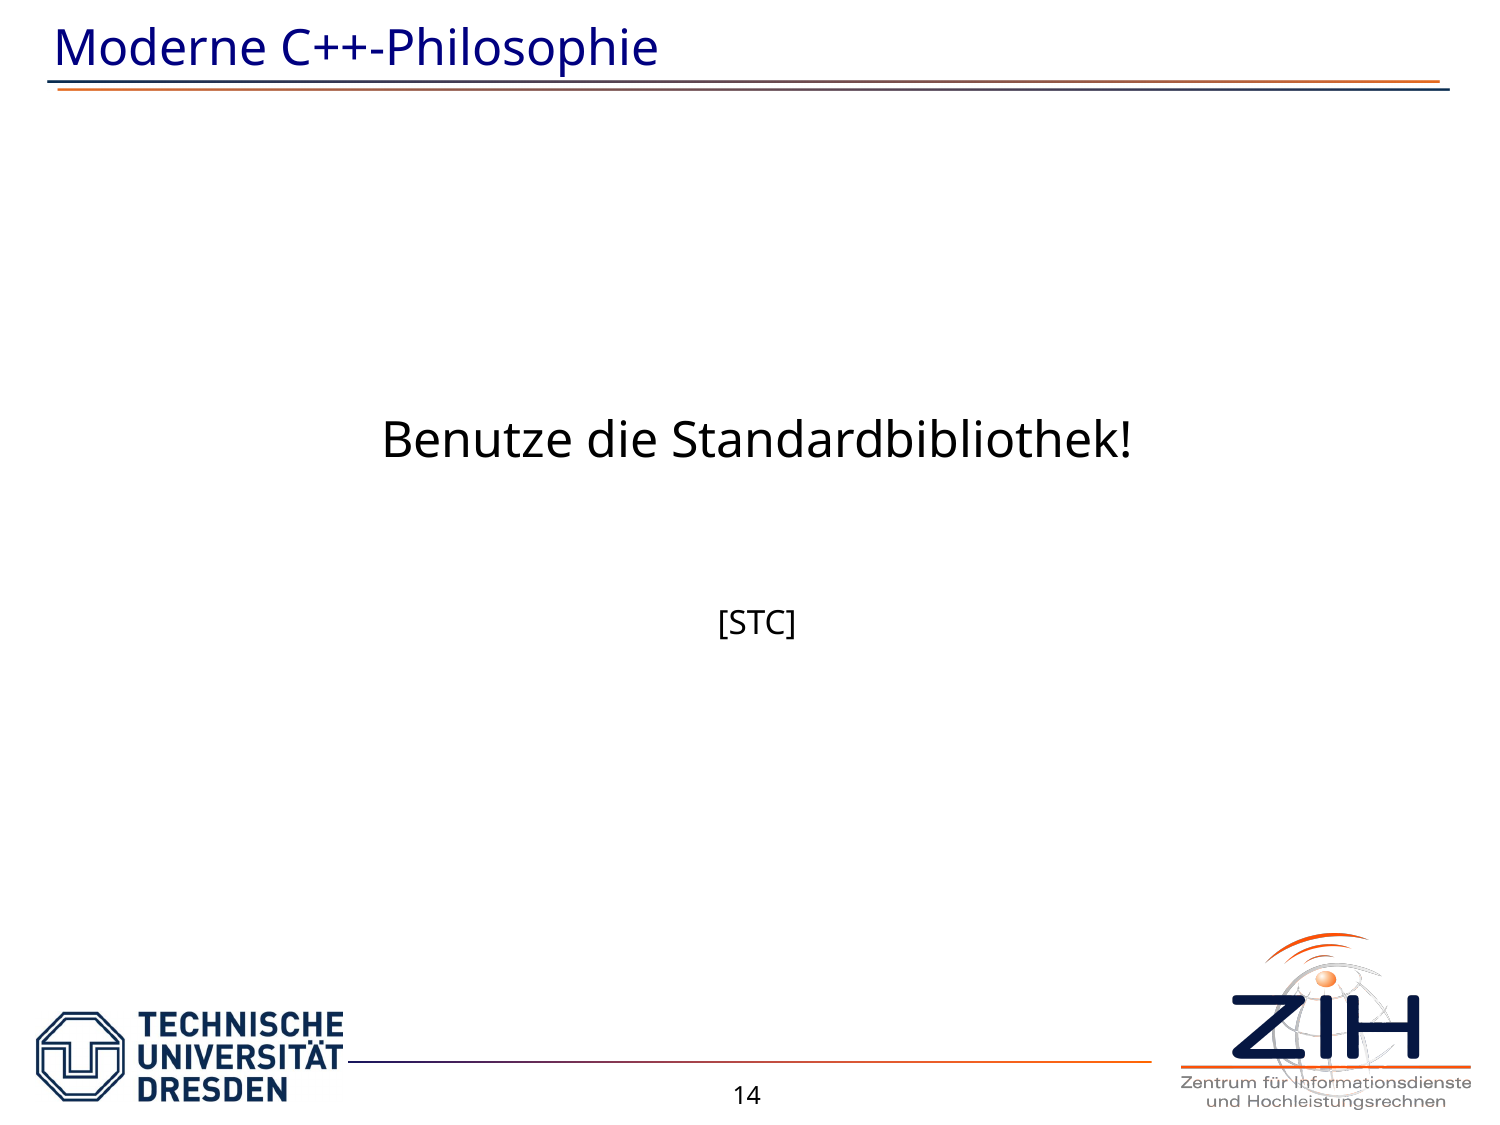

# Moderne C++-Philosophie
Benutze die Standardbibliothek!
[STC]
14